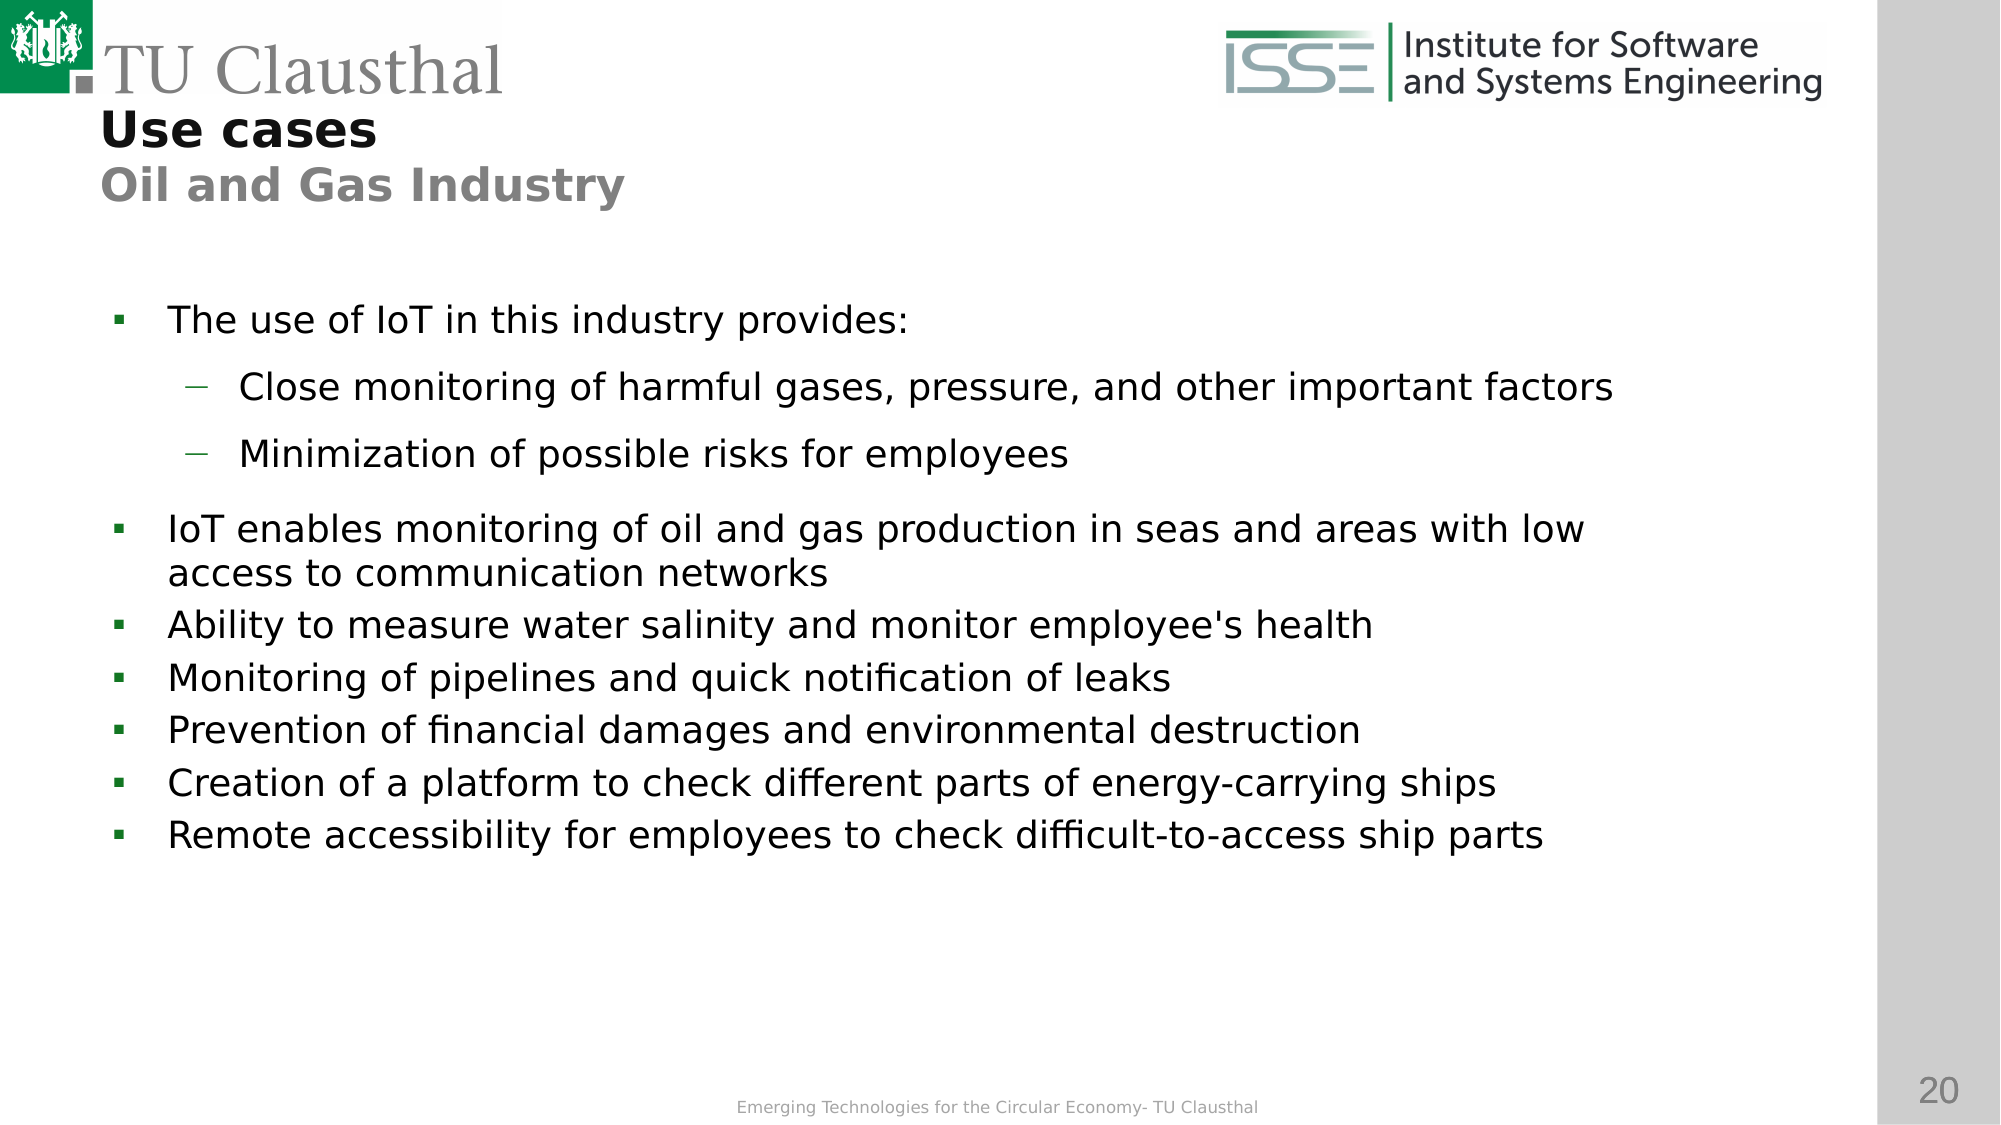

# Use cases Oil and Gas Industry
The use of IoT in this industry provides:
Close monitoring of harmful gases, pressure, and other important factors
Minimization of possible risks for employees
IoT enables monitoring of oil and gas production in seas and areas with low access to communication networks
Ability to measure water salinity and monitor employee's health
Monitoring of pipelines and quick notification of leaks
Prevention of financial damages and environmental destruction
Creation of a platform to check different parts of energy-carrying ships
Remote accessibility for employees to check difficult-to-access ship parts